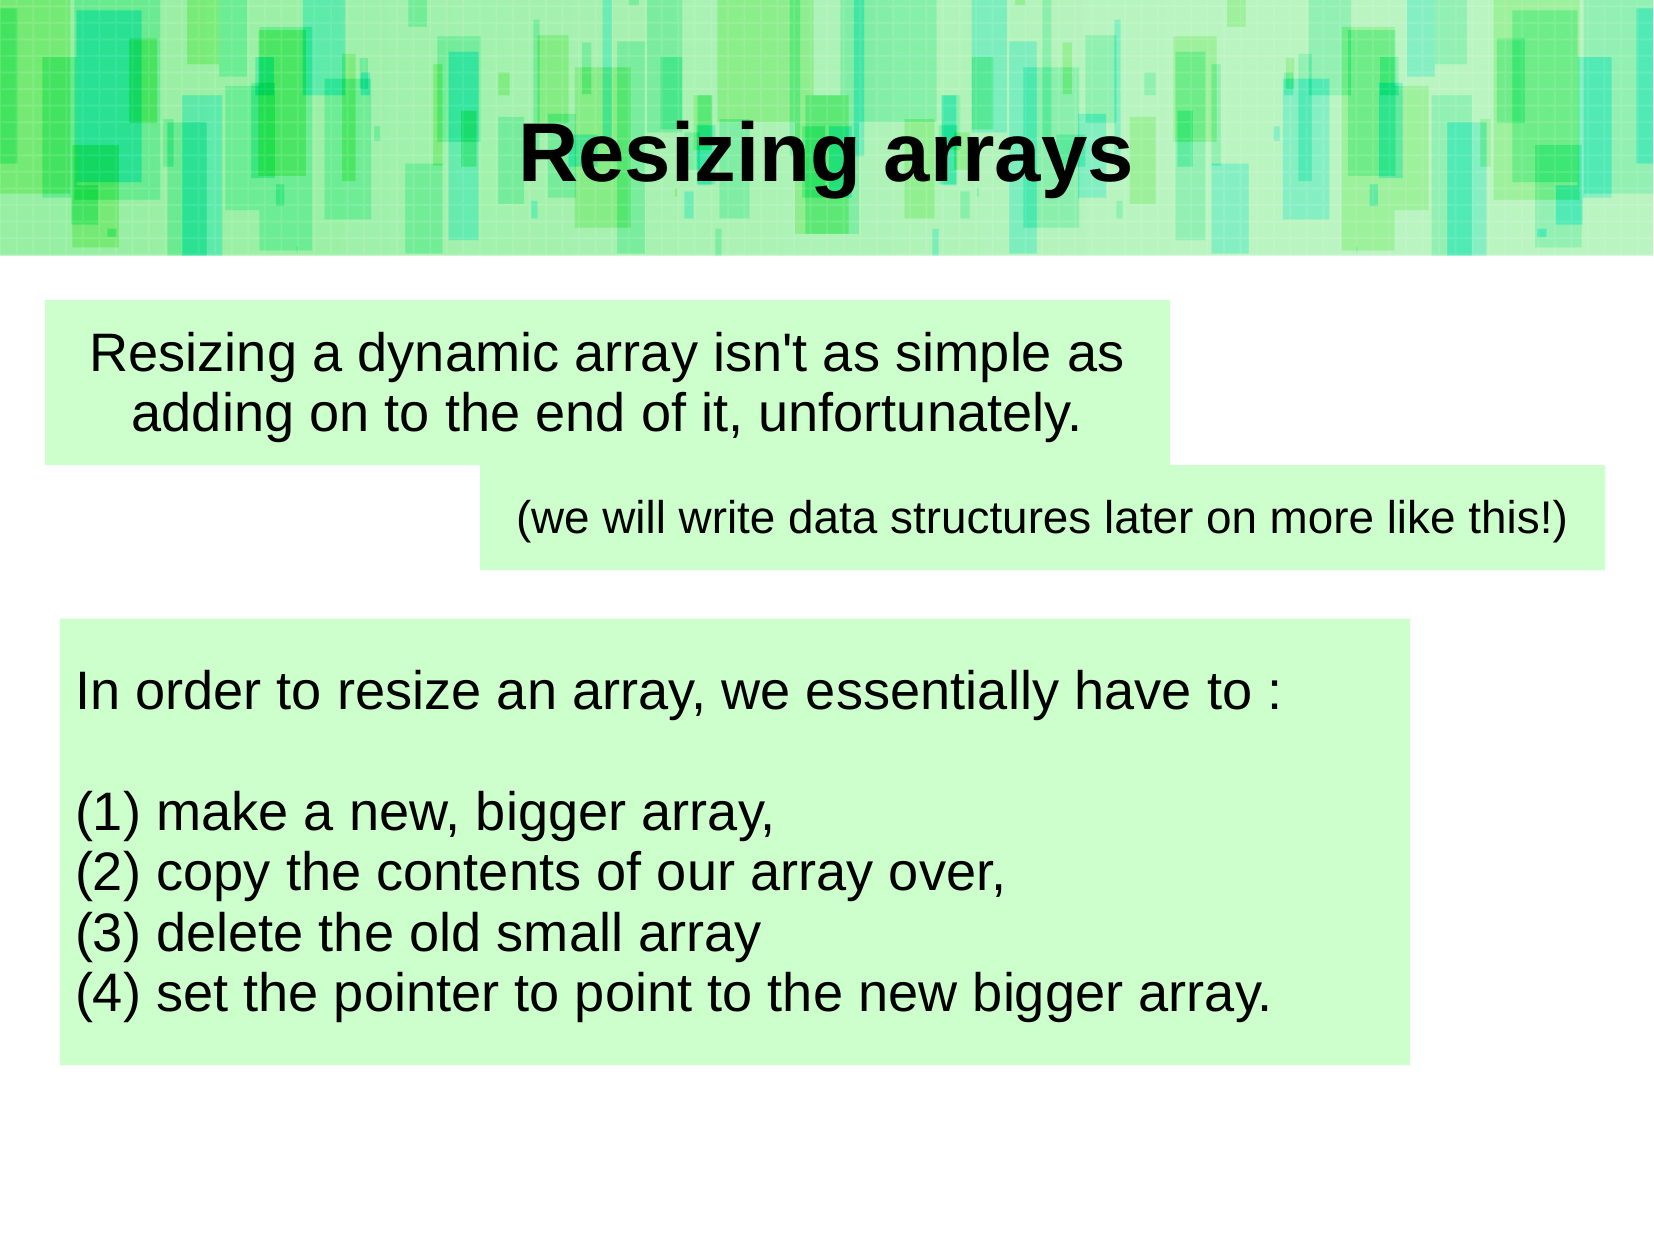

# Resizing arrays
Resizing a dynamic array isn't as simple as adding on to the end of it, unfortunately.
(we will write data structures later on more like this!)
In order to resize an array, we essentially have to :
(1) make a new, bigger array,
(2) copy the contents of our array over,
(3) delete the old small array
(4) set the pointer to point to the new bigger array.